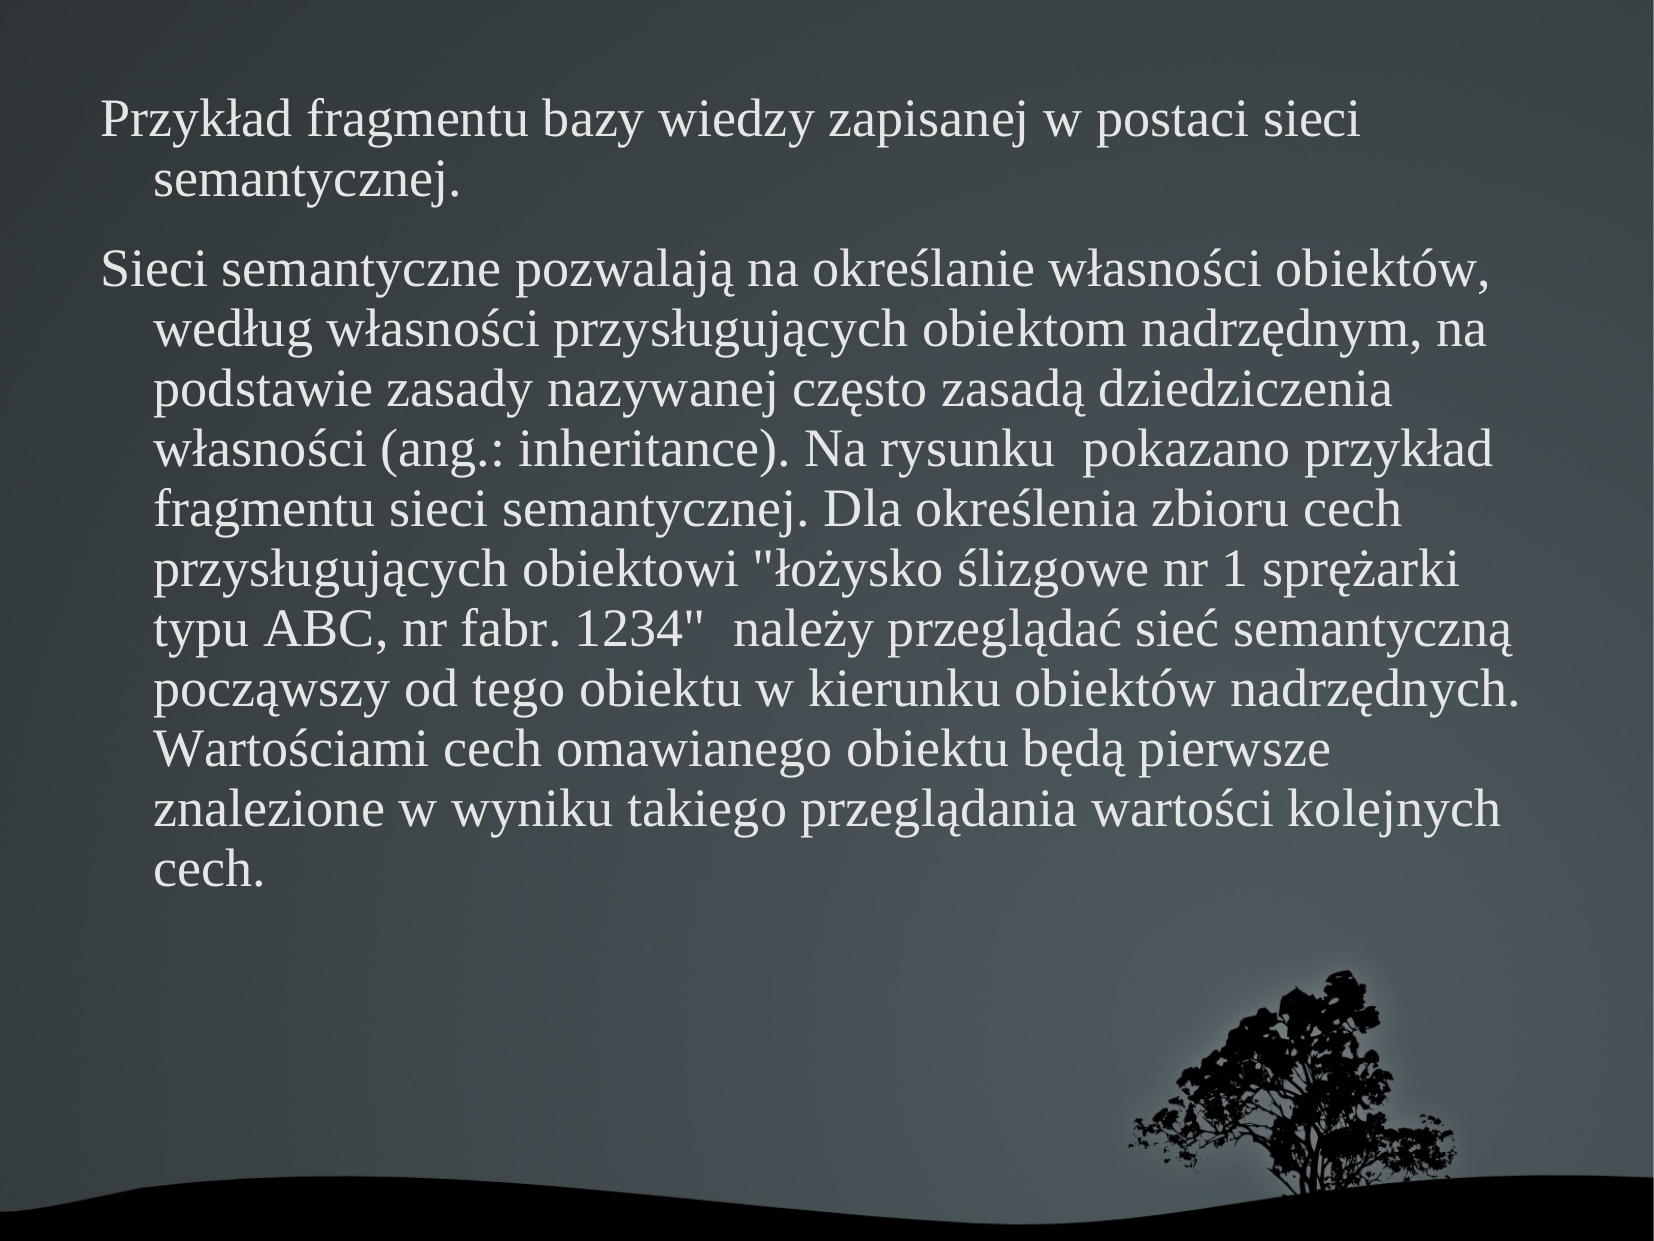

#
Przykład fragmentu bazy wiedzy zapisanej w postaci sieci semantycznej.
Sieci semantyczne pozwalają na określanie własności obiektów, według własności przysługujących obiektom nadrzędnym, na podstawie zasady nazywanej często zasadą dziedziczenia własności (ang.: inheritance). Na rysunku pokazano przykład fragmentu sieci semantycznej. Dla określenia zbioru cech przysługujących obiektowi "łożysko ślizgowe nr 1 sprężarki typu ABC, nr fabr. 1234" należy przeglądać sieć semantyczną począwszy od tego obiektu w kierunku obiektów nadrzędnych. Wartościami cech omawianego obiektu będą pierwsze znalezione w wyniku takiego przeglądania wartości kolejnych cech.